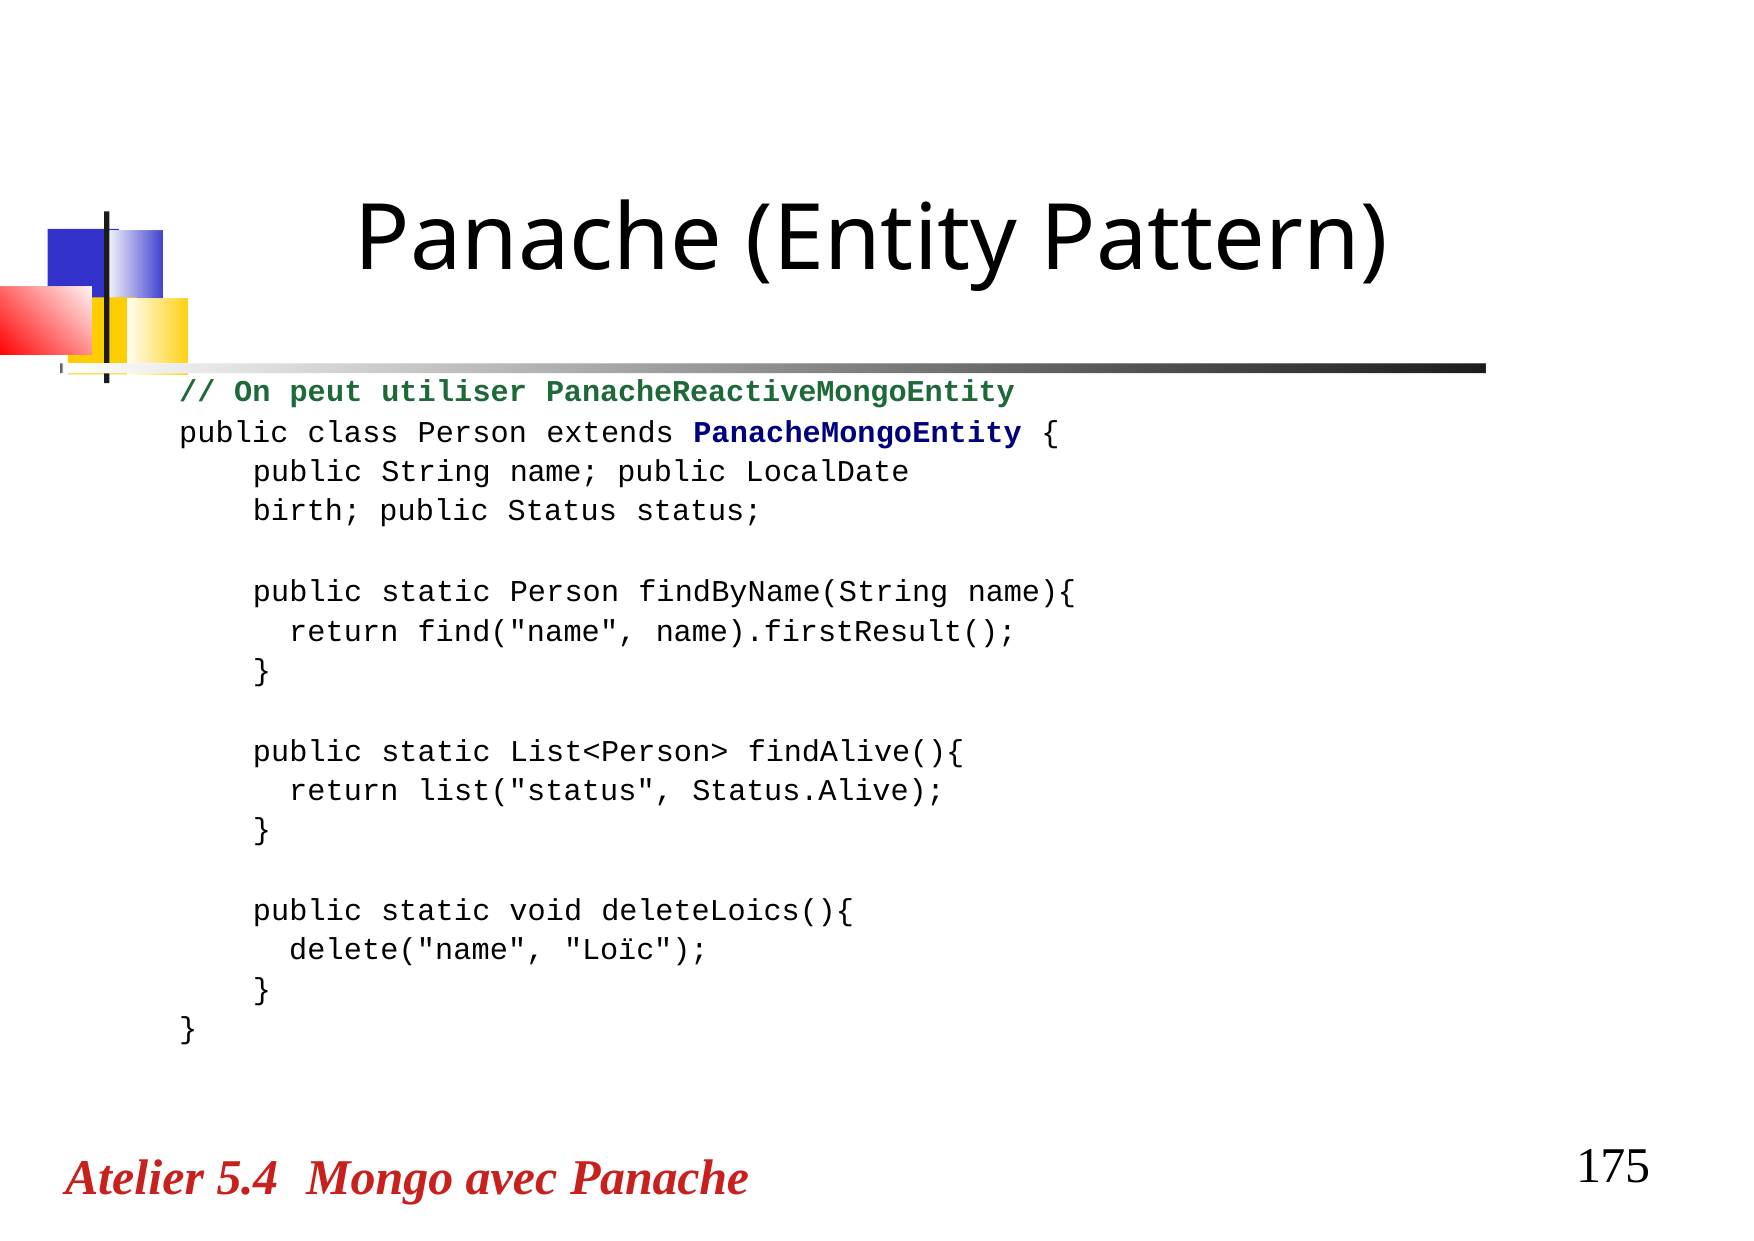

# Panache (Entity Pattern)
// On peut utiliser PanacheReactiveMongoEntity
public class Person extends PanacheMongoEntity {
public String name; public LocalDate birth; public Status status;
public static Person findByName(String name){
 return find("name", name).firstResult();
}
public static List<Person> findAlive(){
 return list("status", Status.Alive);
}
public static void deleteLoics(){
 delete("name", "Loïc");
}
}
175
Atelier 5.4	Mongo avec Panache